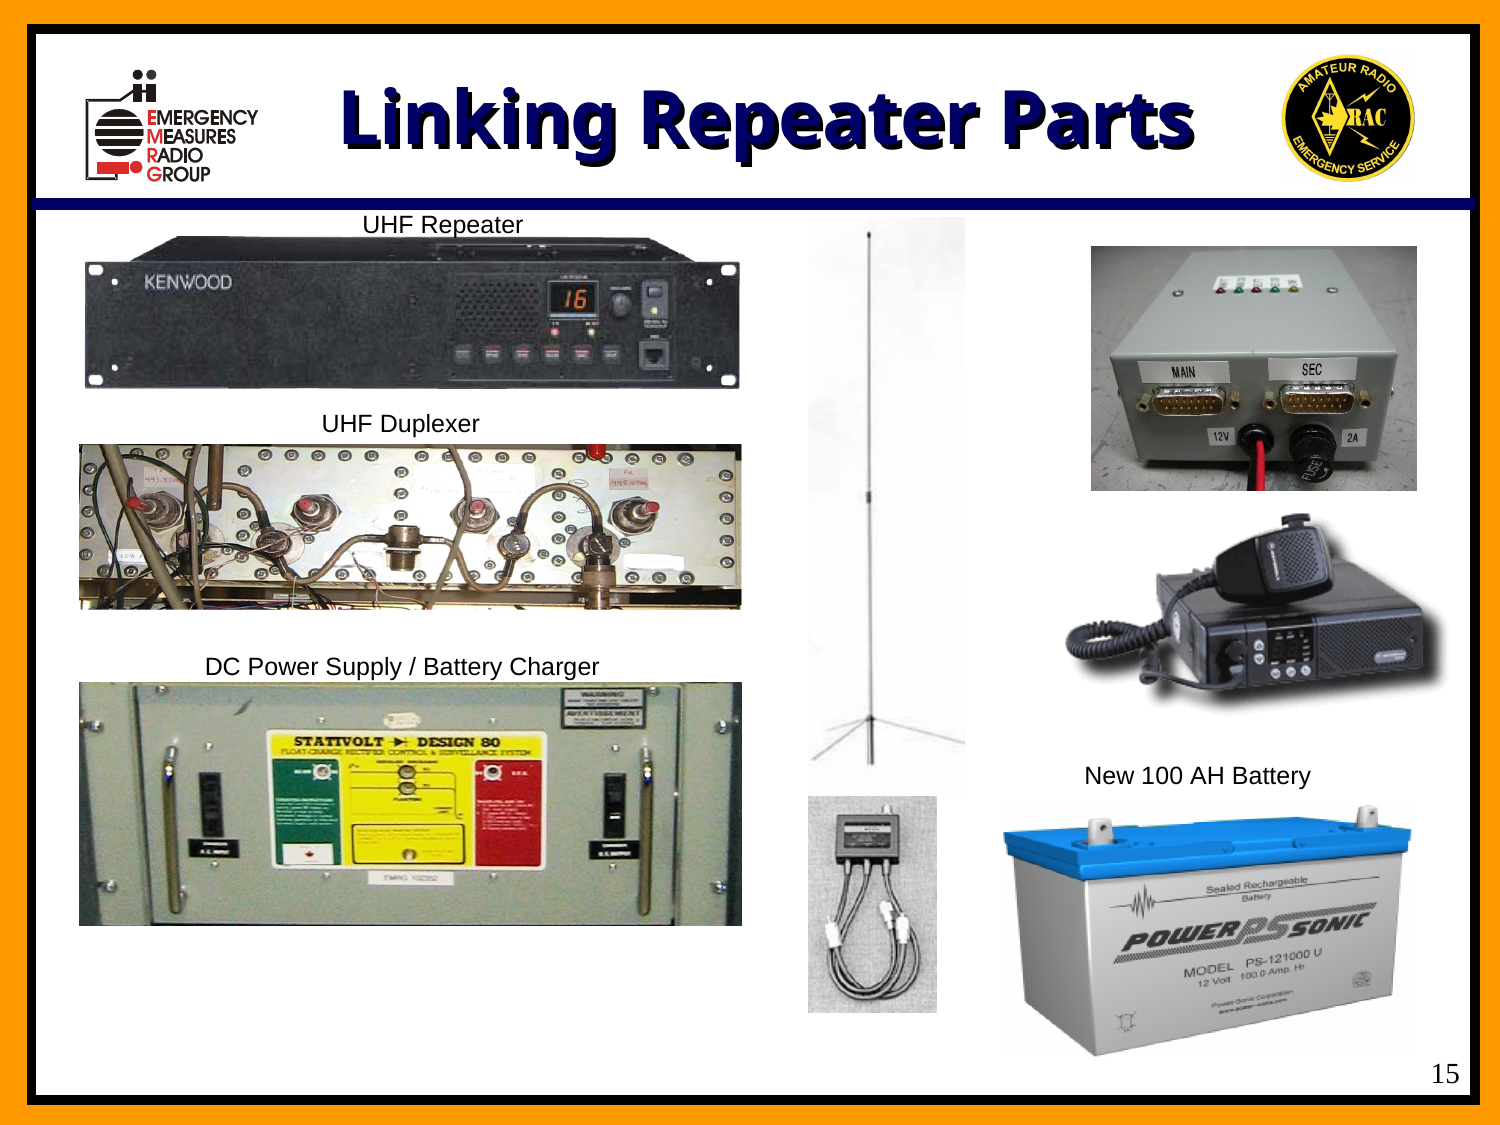

Linking Repeater Parts
UHF Repeater
UHF Duplexer
DC Power Supply / Battery Charger
New 100 AH Battery
15